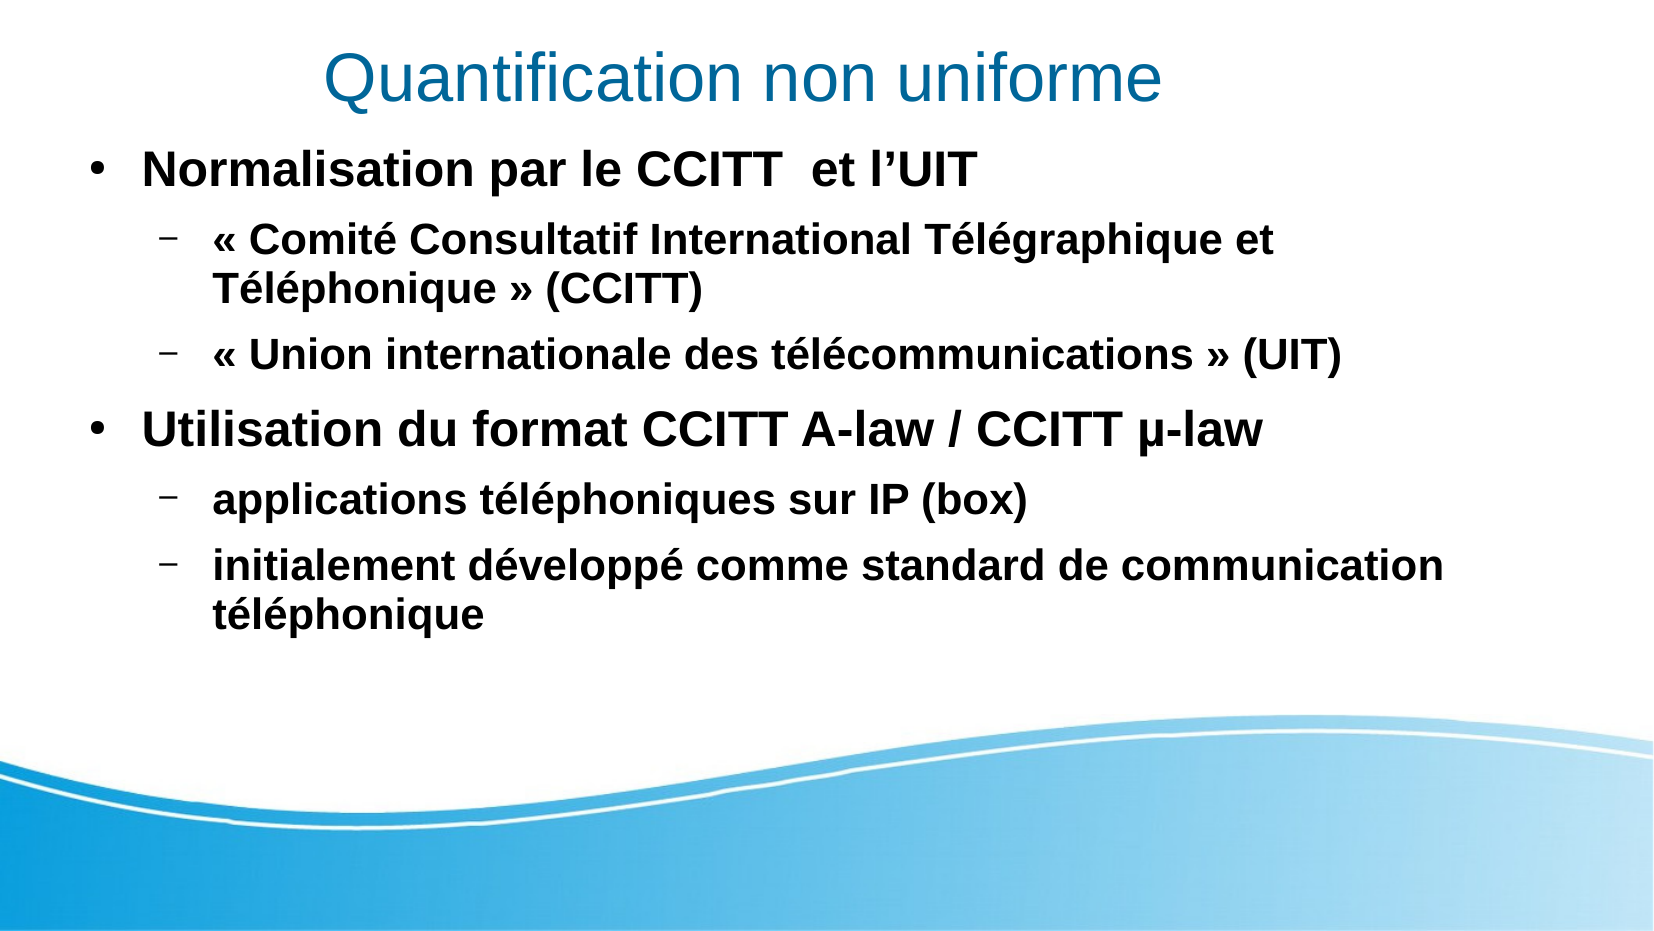

# Quantification non uniforme
Normalisation par le CCITT et l’UIT
« Comité Consultatif International Télégraphique et Téléphonique » (CCITT)
« Union internationale des télécommunications » (UIT)
Utilisation du format CCITT A-law / CCITT µ-law
applications téléphoniques sur IP (box)
initialement développé comme standard de communication téléphonique